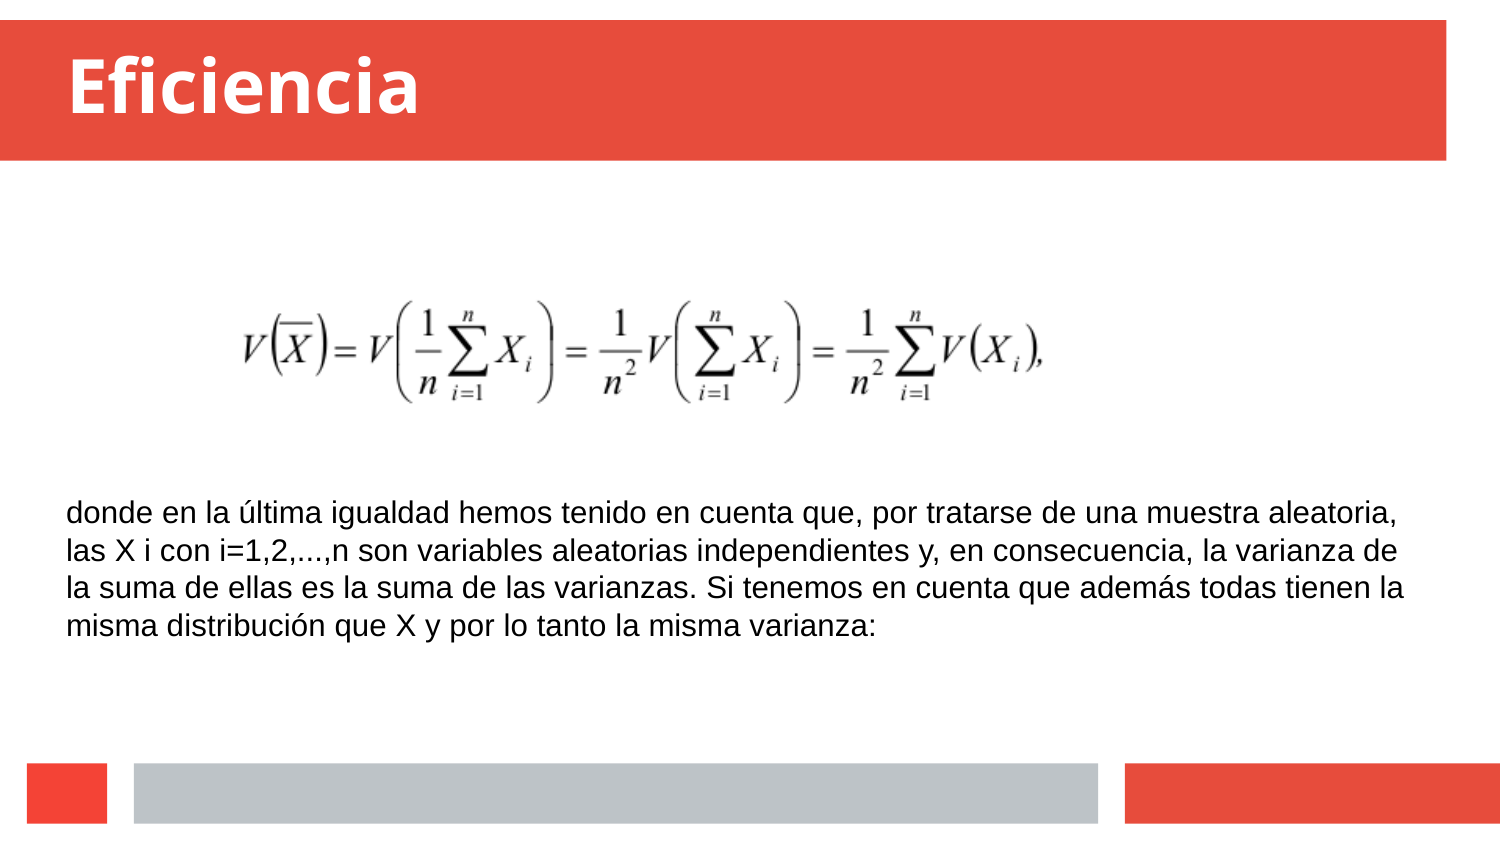

# Eficiencia
donde en la última igualdad hemos tenido en cuenta que, por tratarse de una muestra aleatoria, las X i con i=1,2,...,n son variables aleatorias independientes y, en consecuencia, la varianza de la suma de ellas es la suma de las varianzas. Si tenemos en cuenta que además todas tienen la misma distribución que X y por lo tanto la misma varianza: